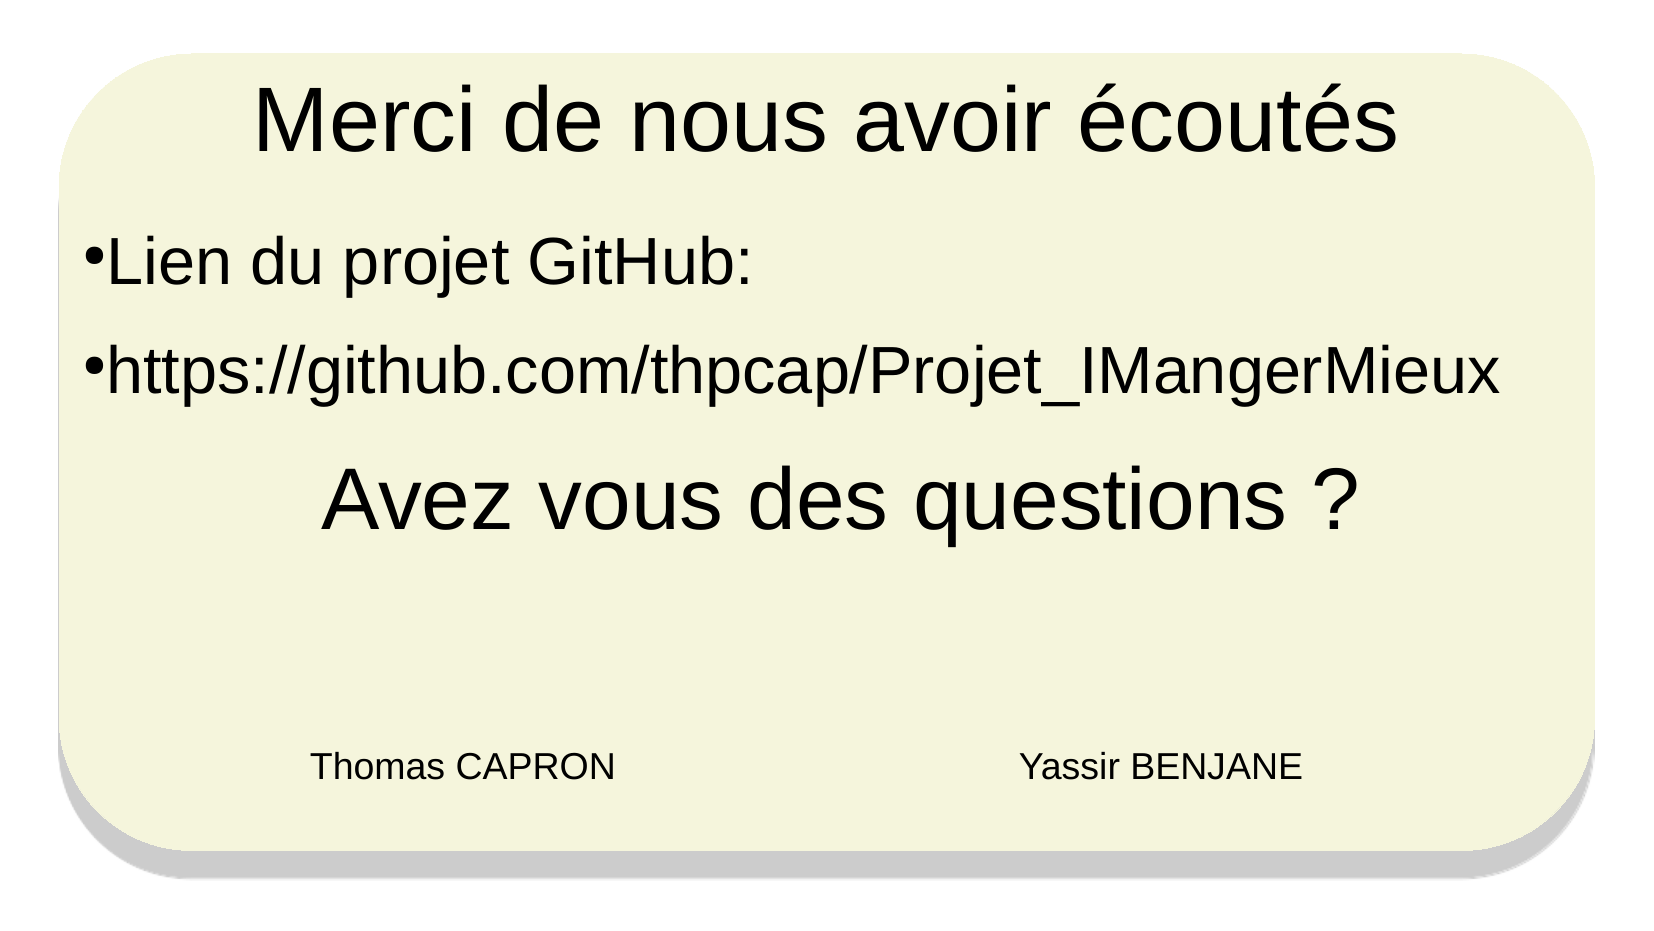

# Merci de nous avoir écoutés
Lien du projet GitHub:
https://github.com/thpcap/Projet_IMangerMieux
Avez vous des questions ?
Thomas CAPRON
Yassir BENJANE